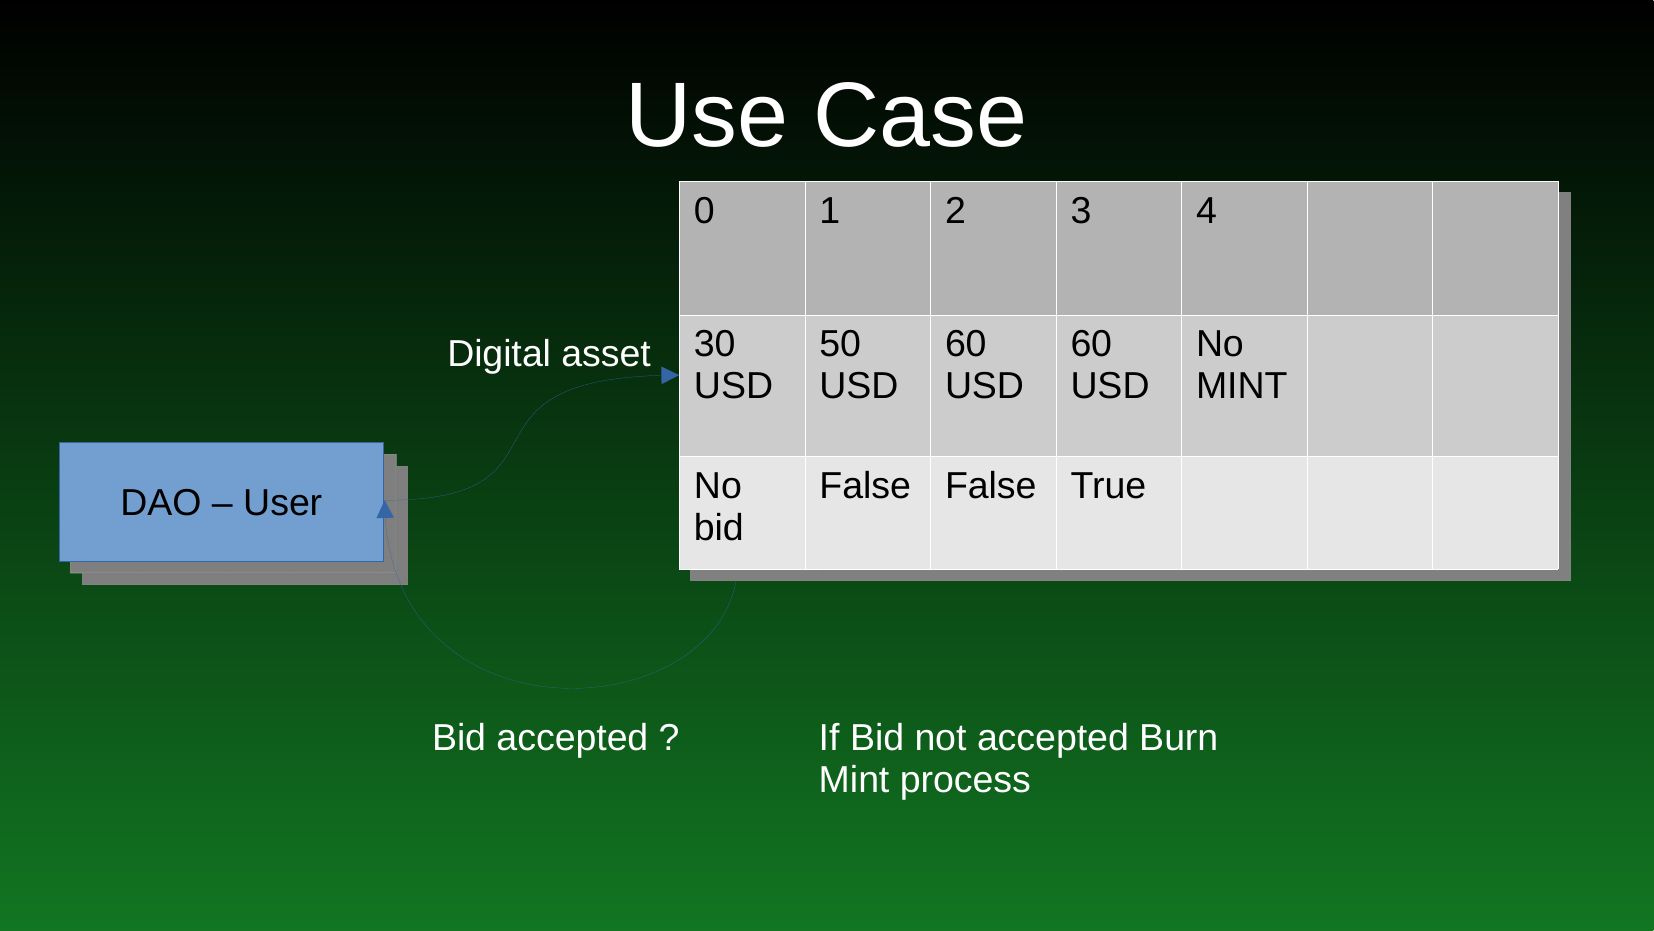

# Use Case
| 0 | 1 | 2 | 3 | 4 | | |
| --- | --- | --- | --- | --- | --- | --- |
| 30 USD | 50 USD | 60 USD | 60 USD | No MINT | | |
| No bid | False | False | True | | | |
Digital asset
DAO – User
Bid accepted ?
If Bid not accepted Burn Mint process